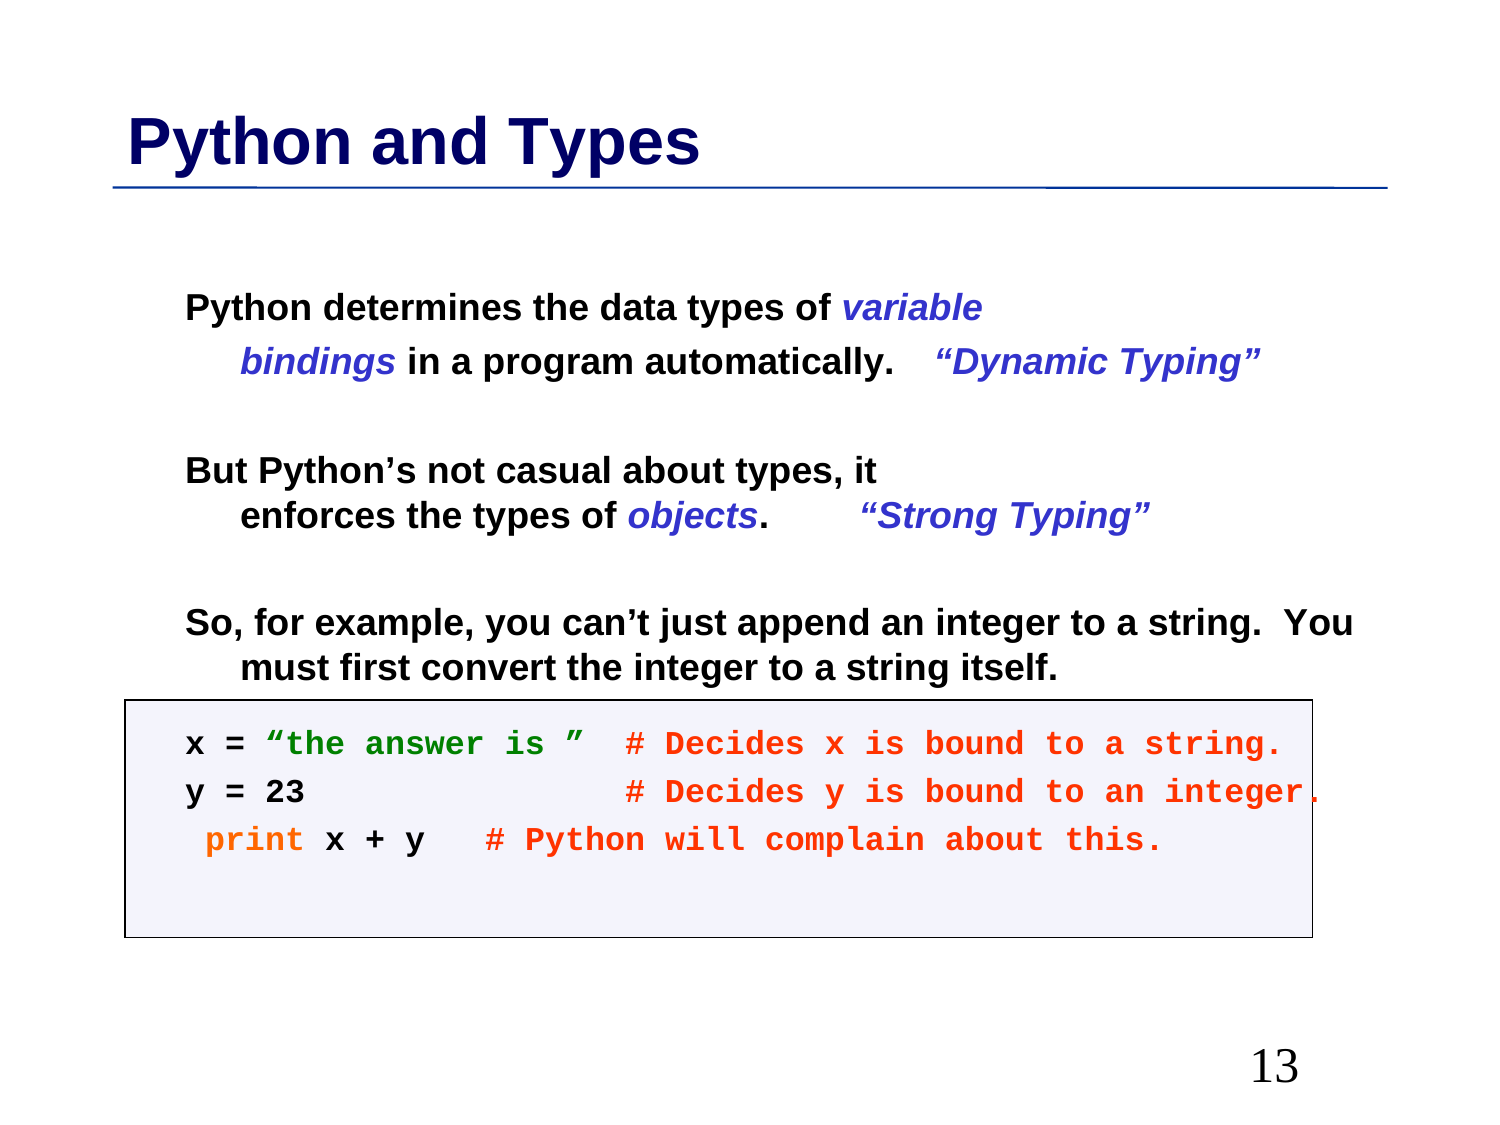

# Python and Types
Python determines the data types of variable
	bindings in a program automatically.	“Dynamic Typing”
But Python’s not casual about types, it
enforces the types of objects. 	“Strong Typing”
So, for example, you can’t just append an integer to a string. You must first convert the integer to a string itself.
x = “the answer is ” # Decides x is bound to a string.
y = 23 # Decides y is bound to an integer.
 print x + y # Python will complain about this.
 12